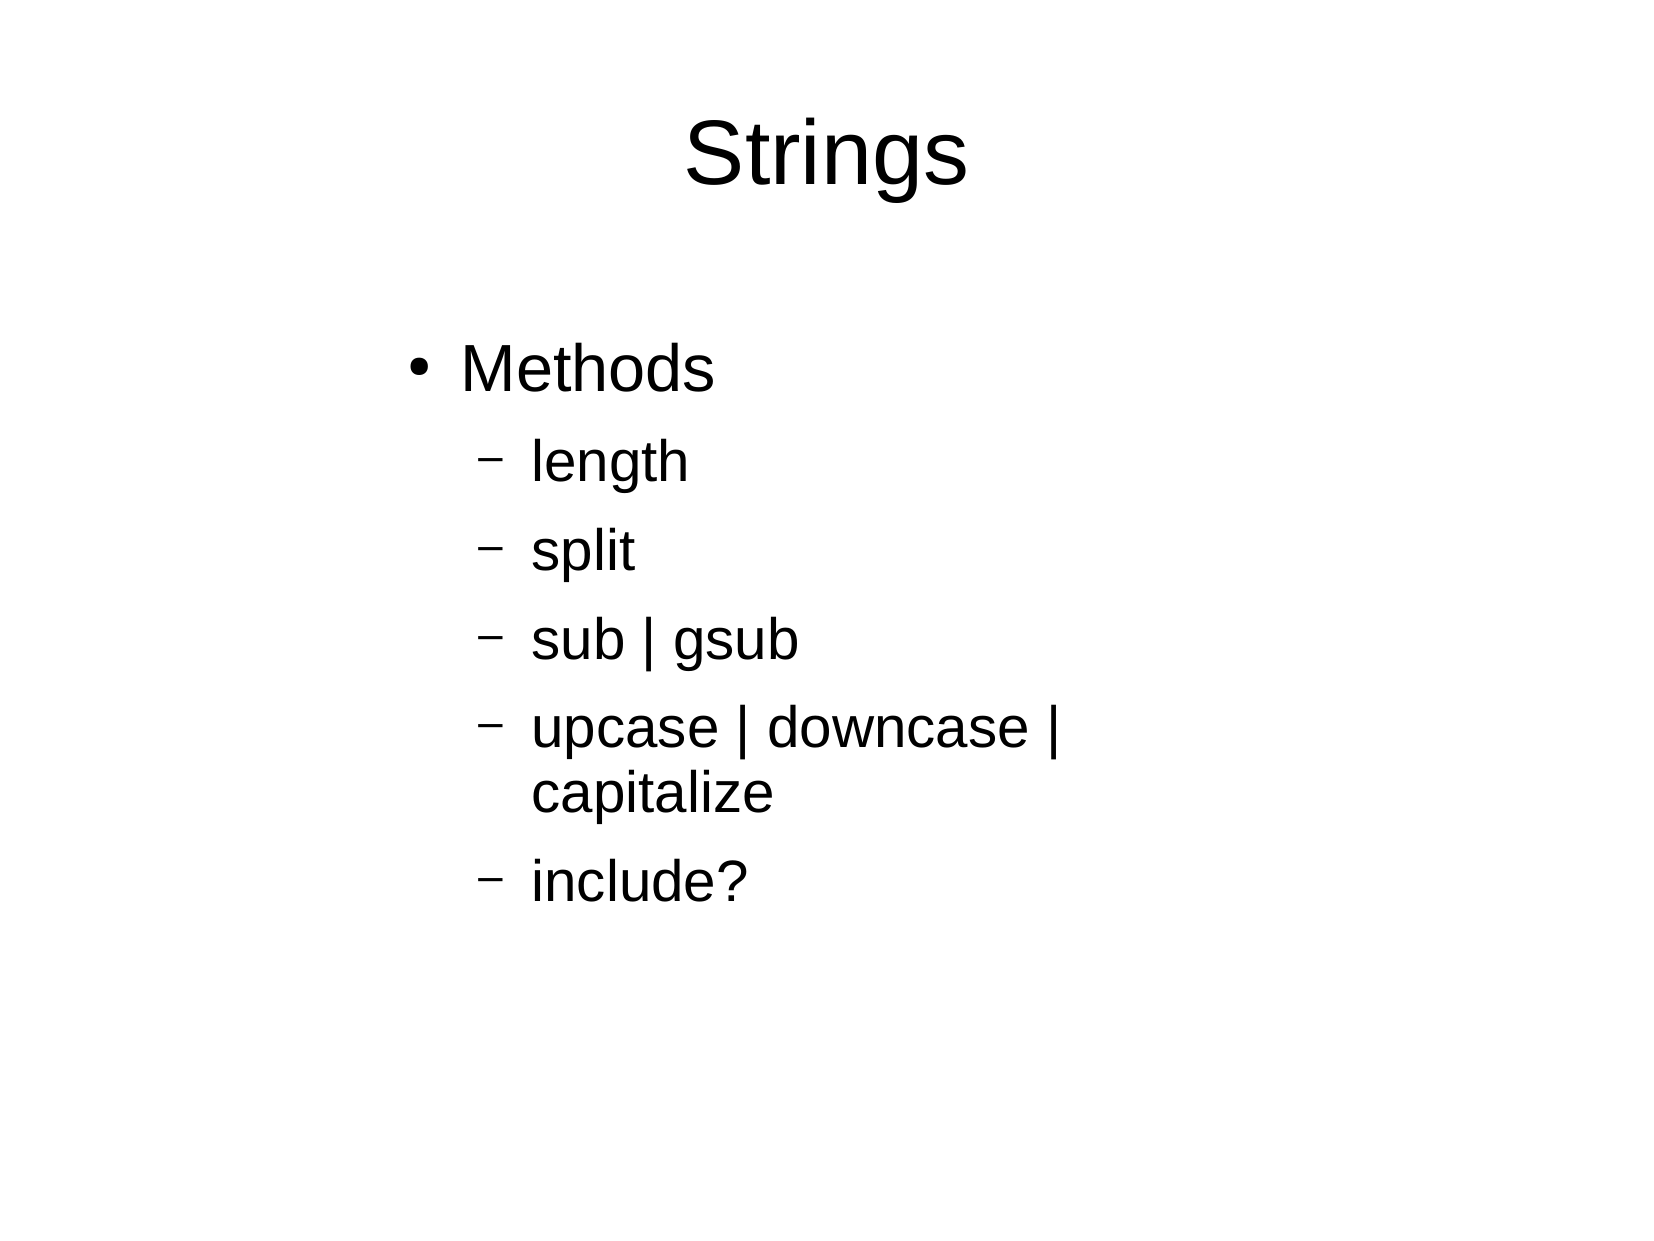

# Strings
Methods
length
split
sub | gsub
upcase | downcase | capitalize
include?